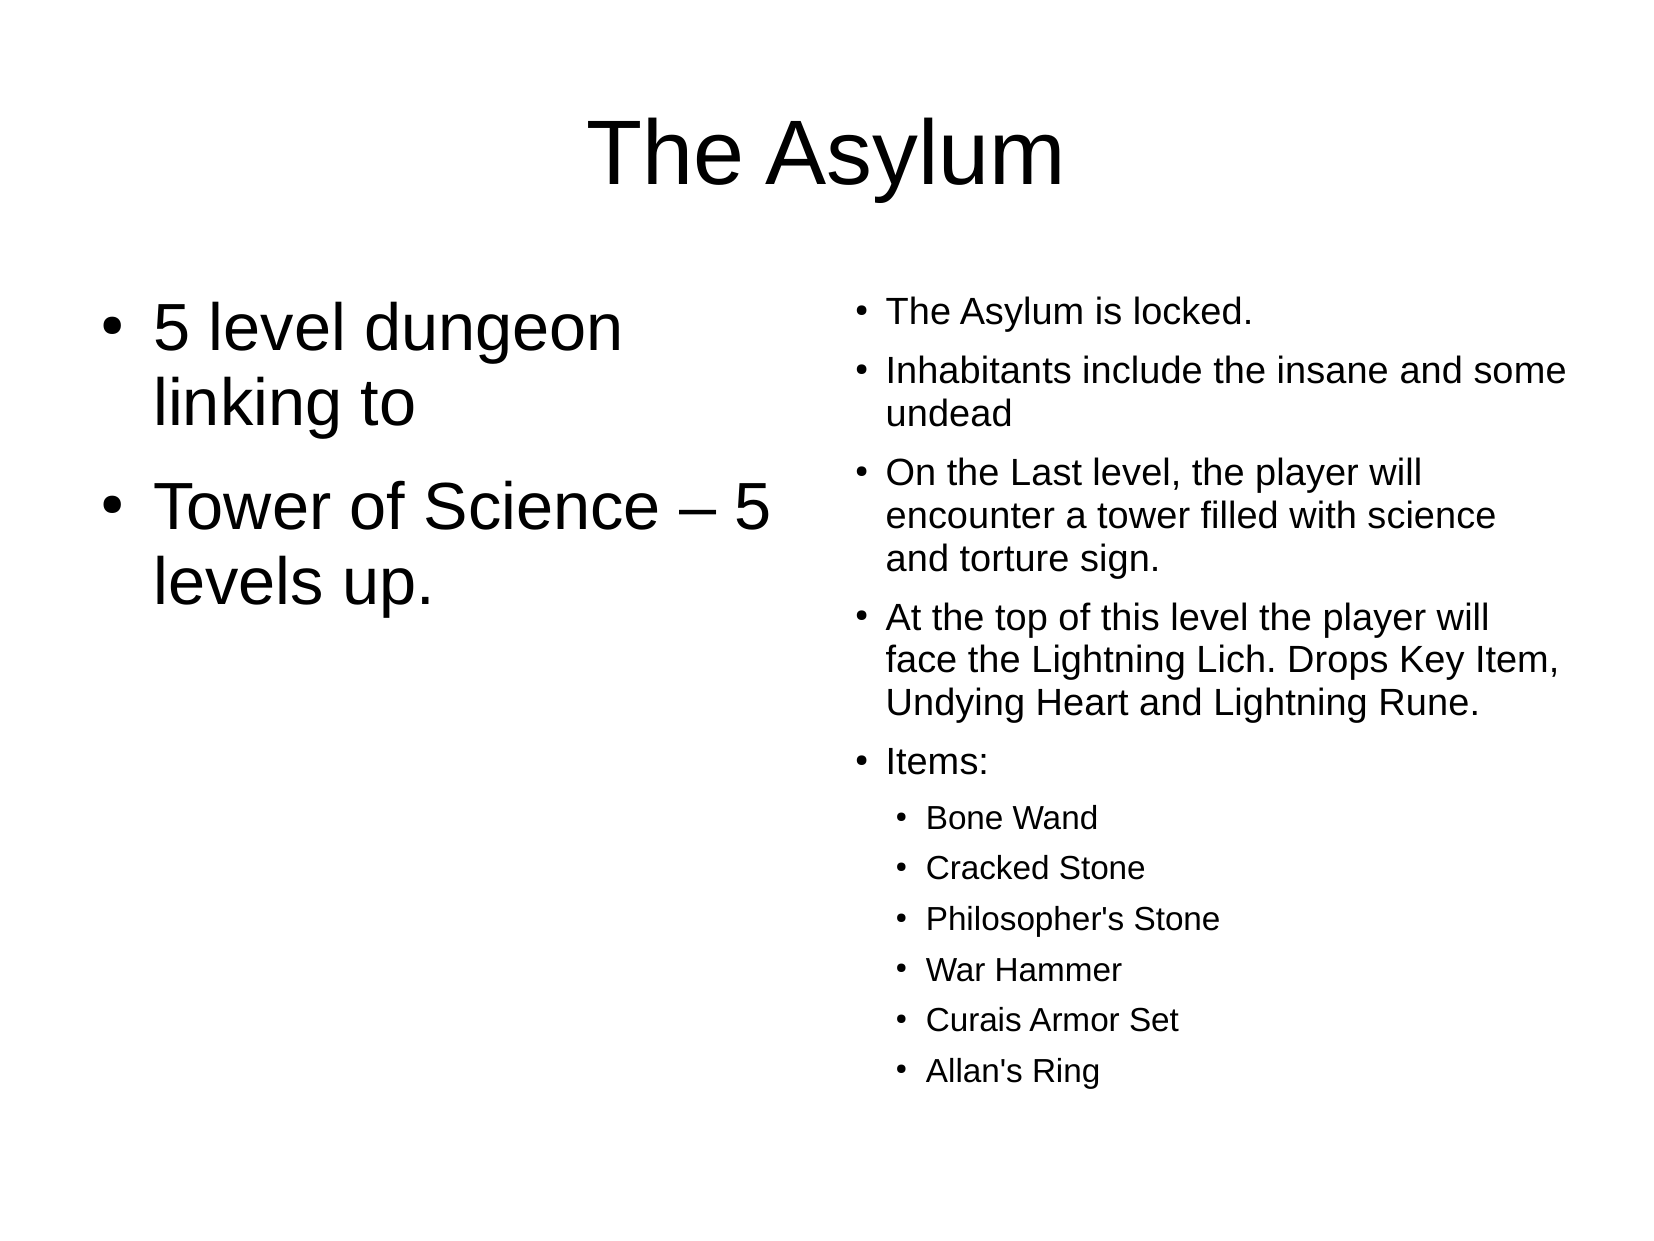

# The Asylum
5 level dungeon linking to
Tower of Science – 5 levels up.
The Asylum is locked.
Inhabitants include the insane and some undead
On the Last level, the player will encounter a tower filled with science and torture sign.
At the top of this level the player will face the Lightning Lich. Drops Key Item, Undying Heart and Lightning Rune.
Items:
Bone Wand
Cracked Stone
Philosopher's Stone
War Hammer
Curais Armor Set
Allan's Ring